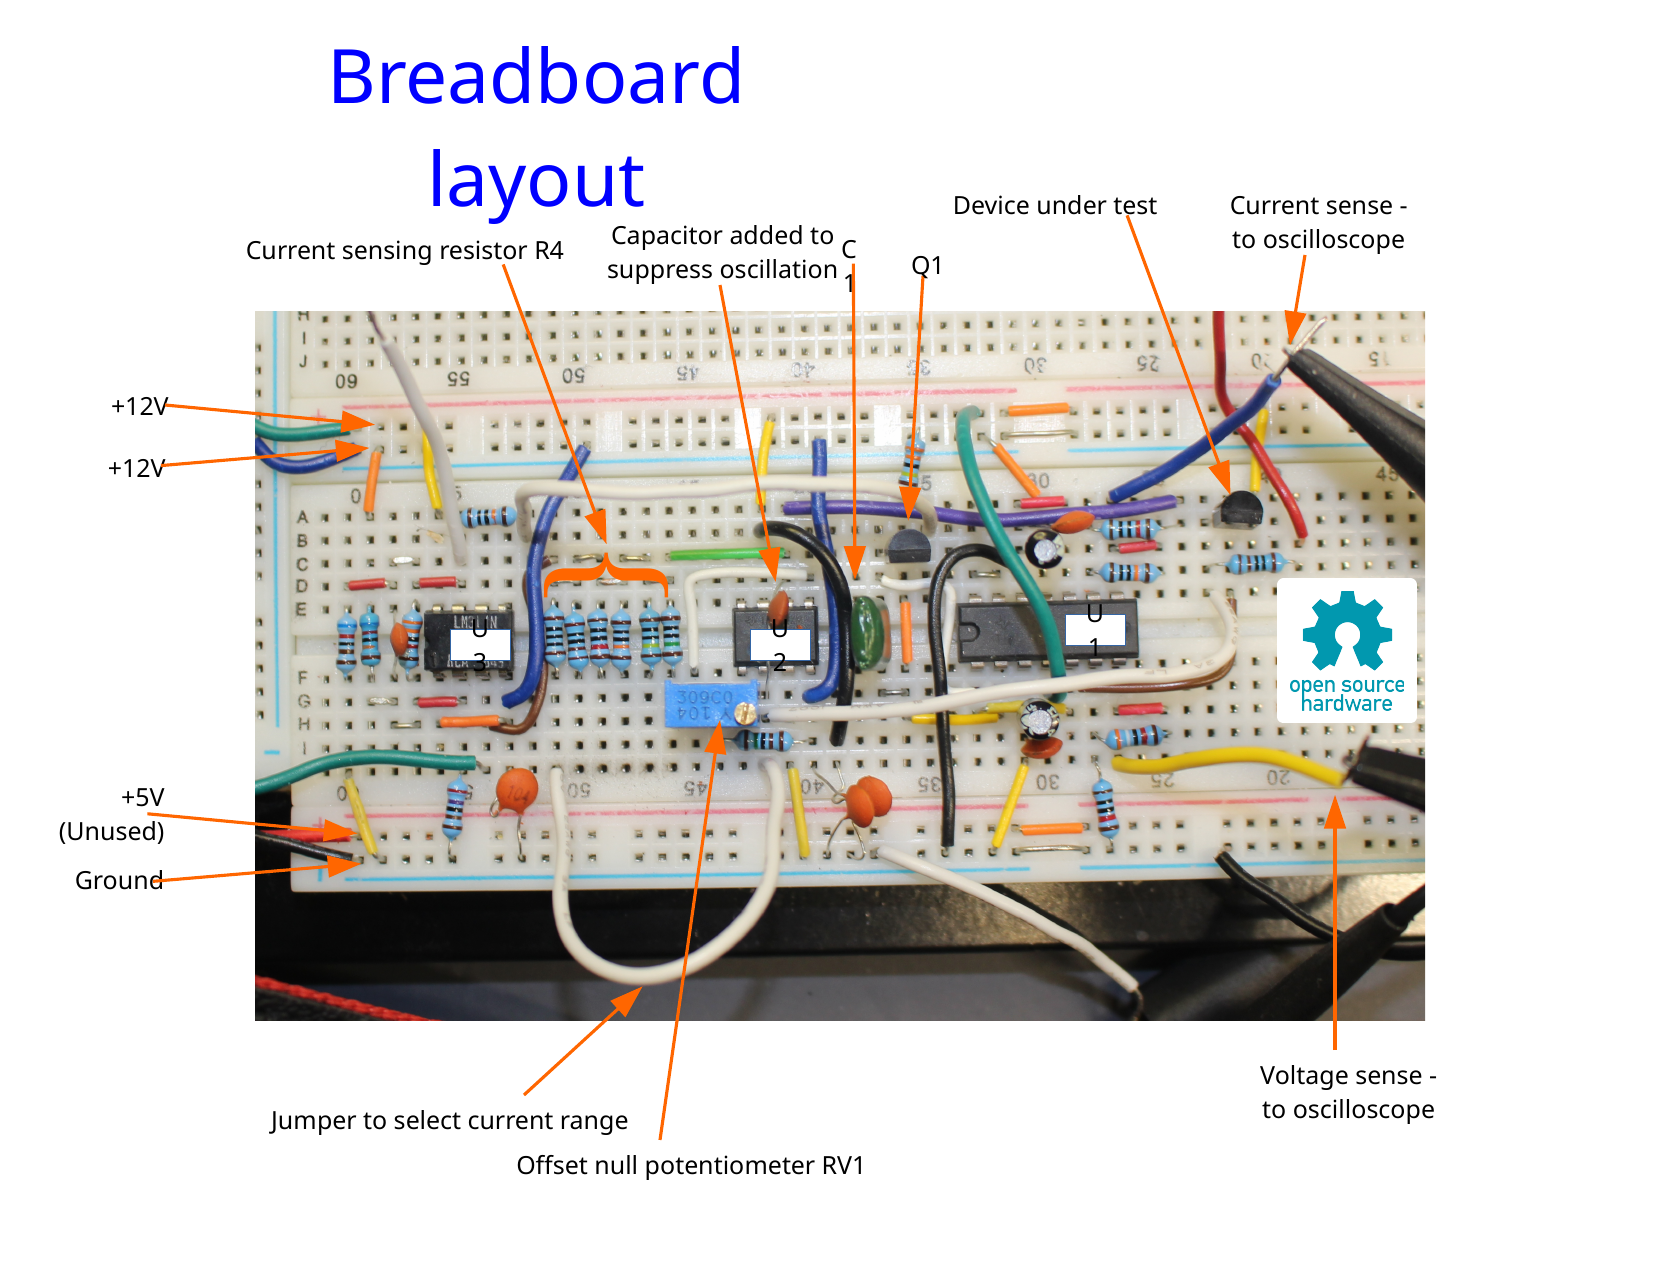

# Breadboard layout
Device under test
Current sense -
to oscilloscope
Capacitor added to
suppress oscillation
C1
Current sensing resistor R4
Q1
+12V
+12V
{
U1
U3
U2
+5V
(Unused)
Ground
Voltage sense -
to oscilloscope
Jumper to select current range
Offset null potentiometer RV1